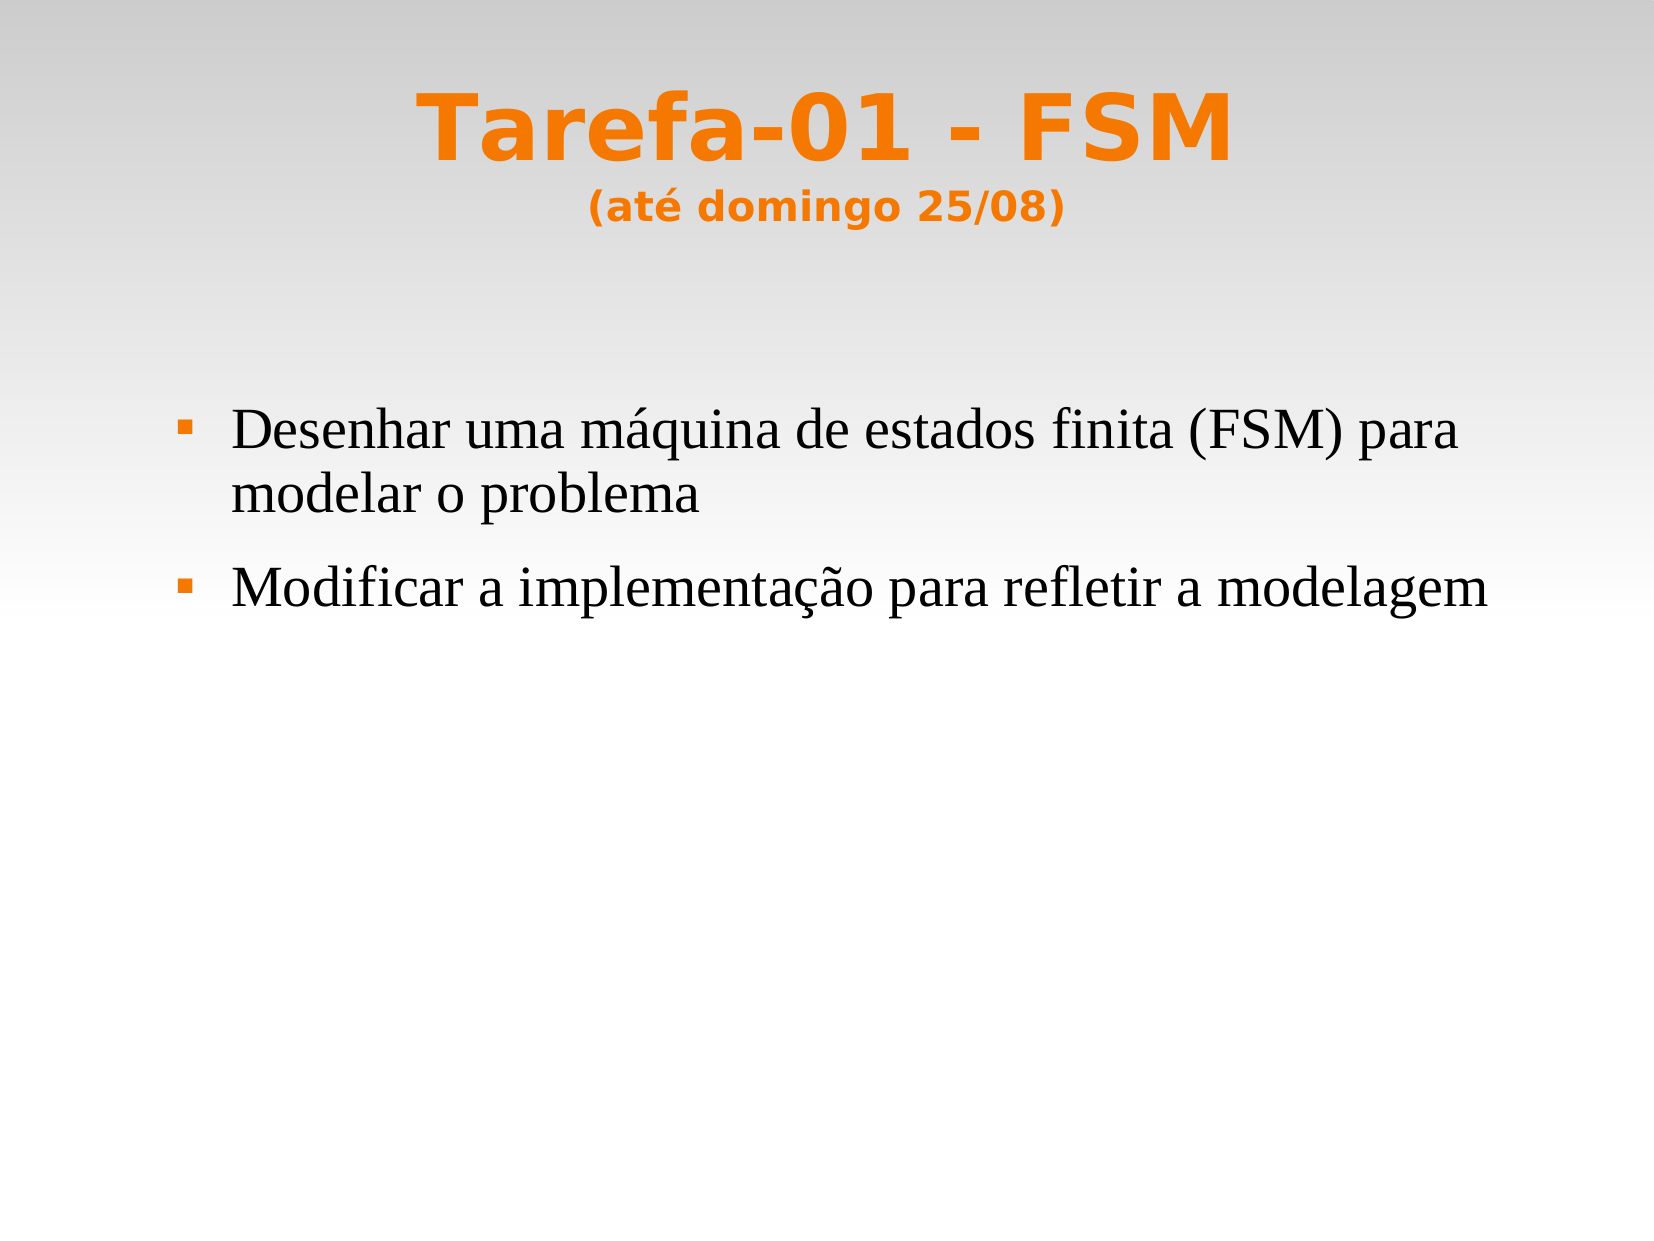

# Tarefa-01 - FSM (até domingo 25/08)
Desenhar uma máquina de estados finita (FSM) para modelar o problema
Modificar a implementação para refletir a modelagem